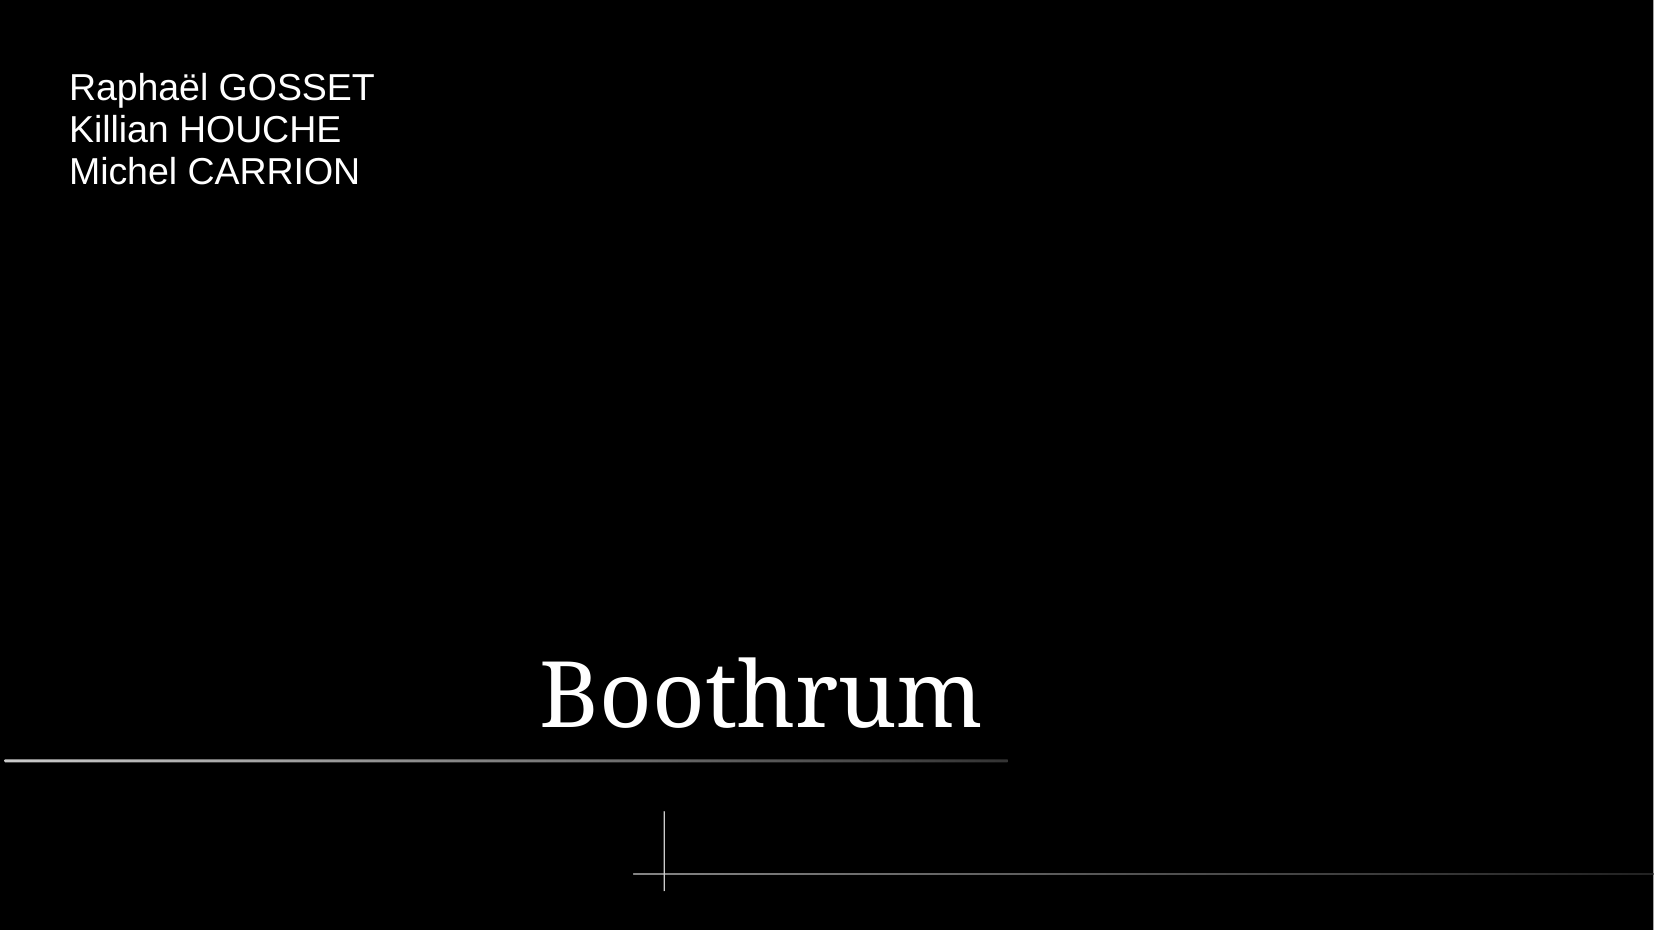

Raphaël GOSSET
Killian HOUCHE
Michel CARRION
# Boothrum